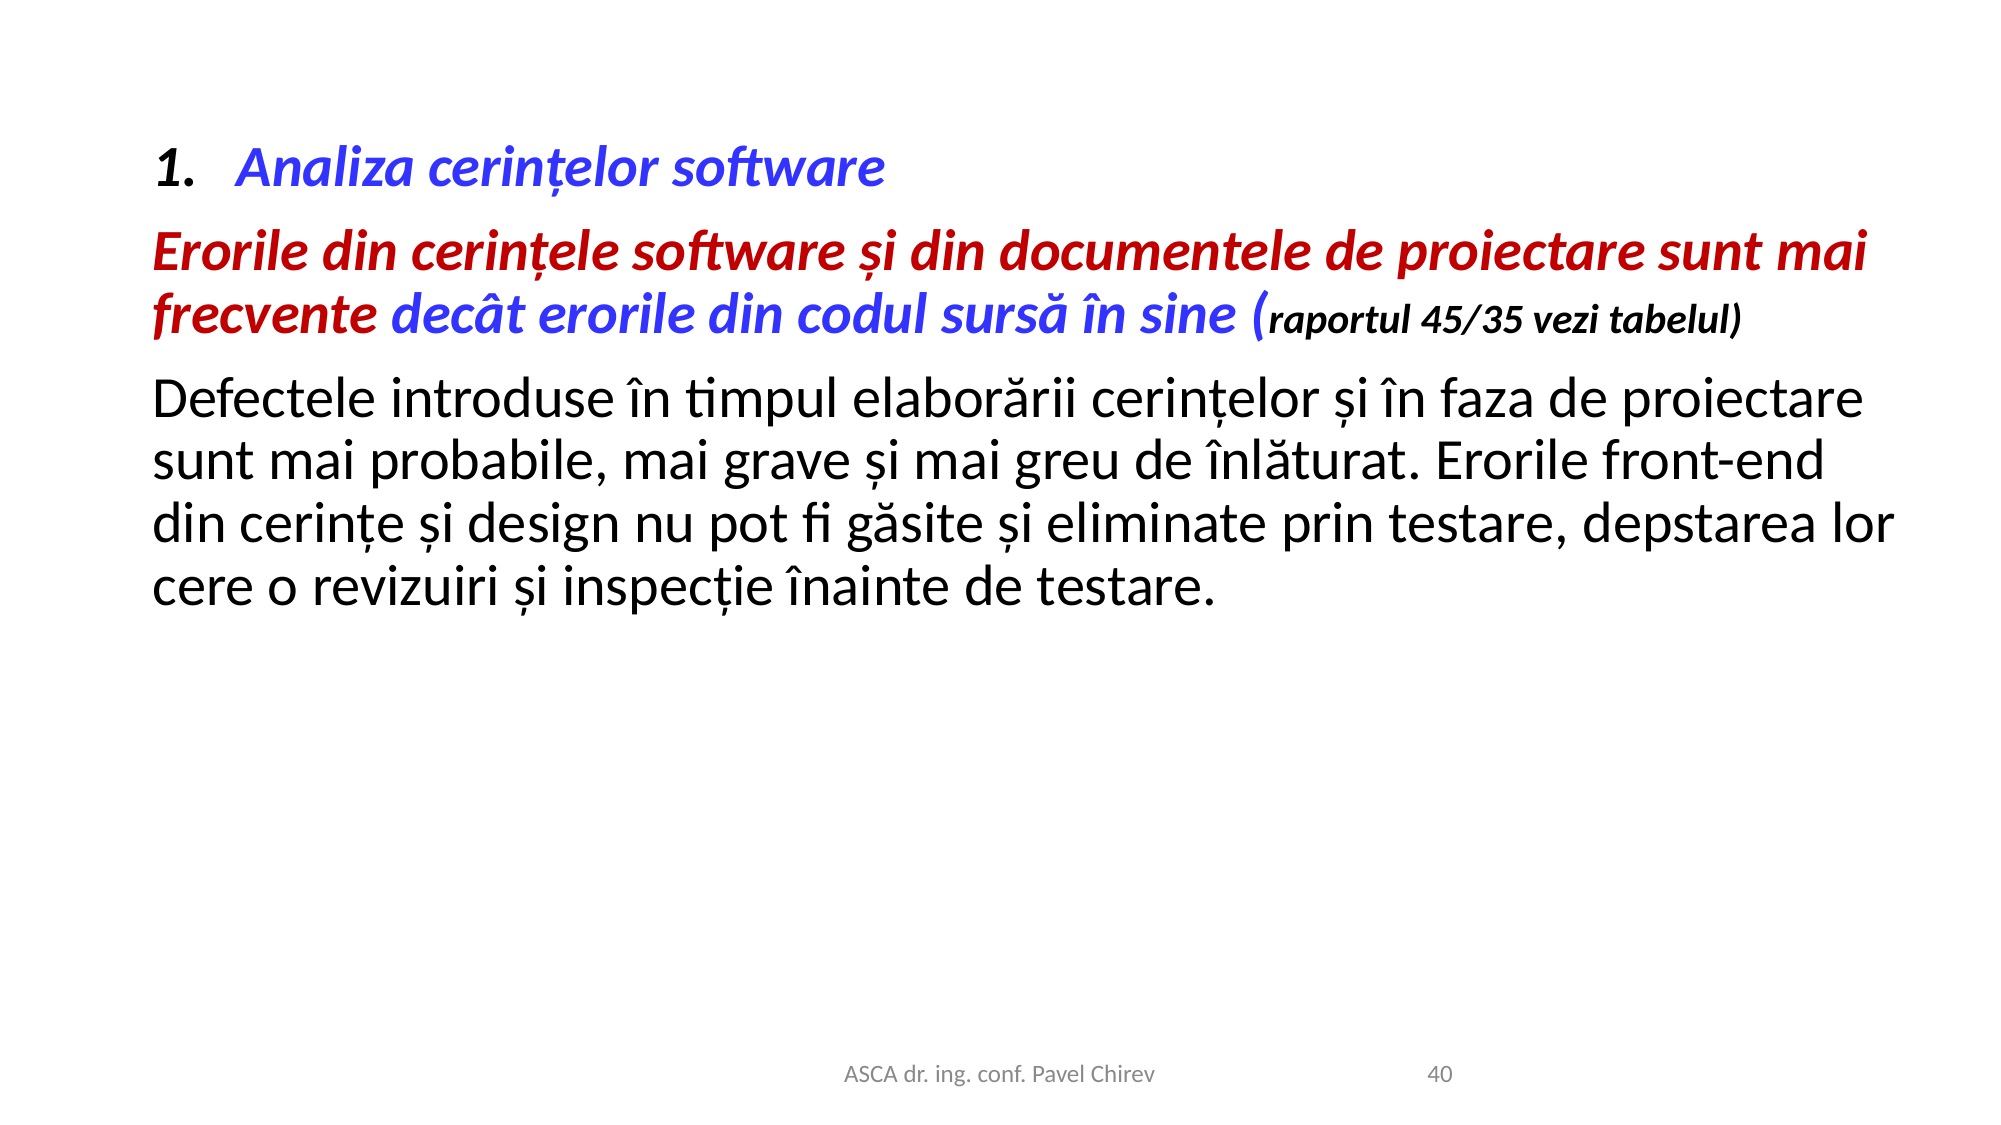

# Analiza cerințelor software
Erorile din cerințele software și din documentele de proiectare sunt mai frecvente decât erorile din codul sursă în sine (raportul 45/35 vezi tabelul)
Defectele introduse în timpul elaborării cerințelor și în faza de proiectare sunt mai probabile, mai grave și mai greu de înlăturat. Erorile front-end din cerințe și design nu pot fi găsite și eliminate prin testare, depstarea lor cere o revizuiri și inspecție înainte de testare.
ASCA dr. ing. conf. Pavel Chirev